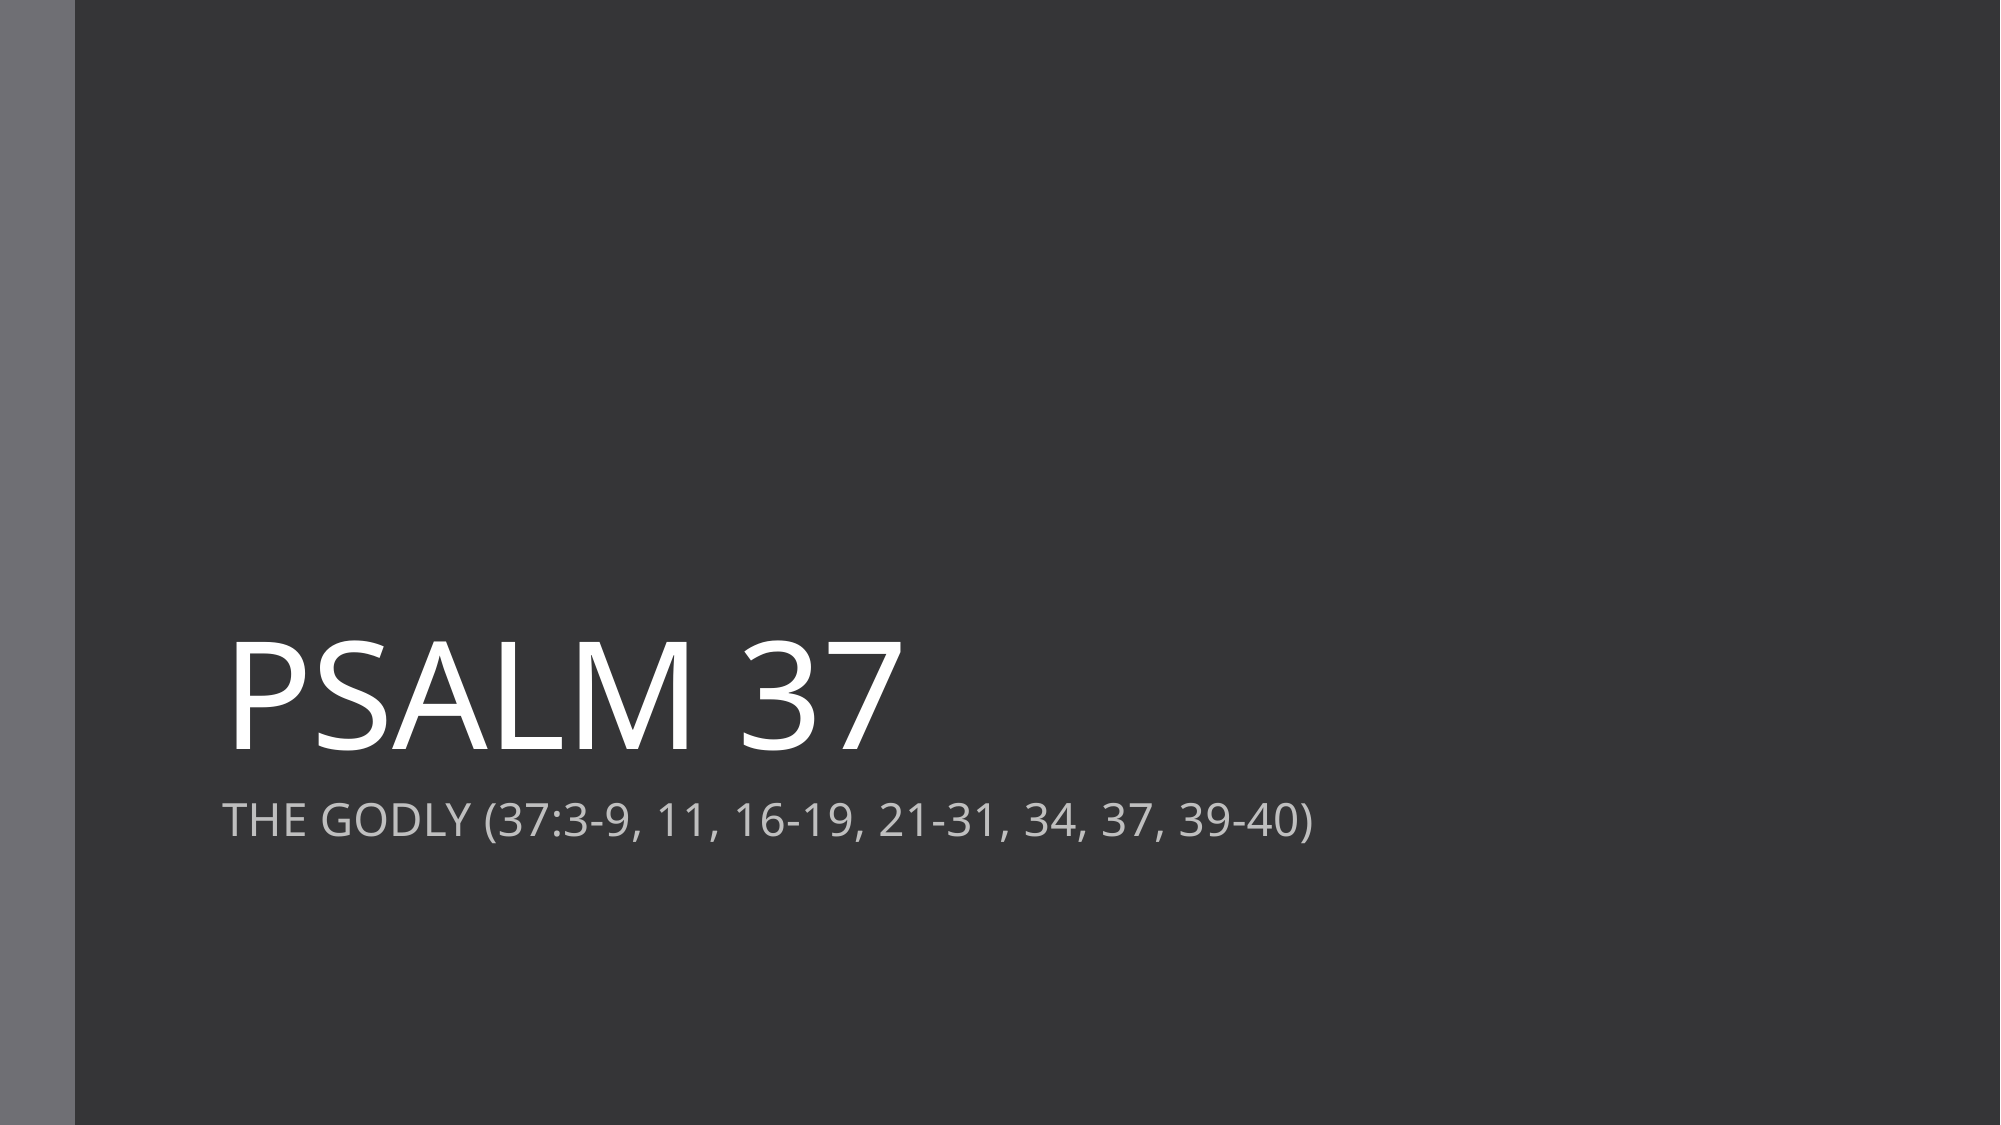

# PSALM 37
THE GODLY (37:3-9, 11, 16-19, 21-31, 34, 37, 39-40)